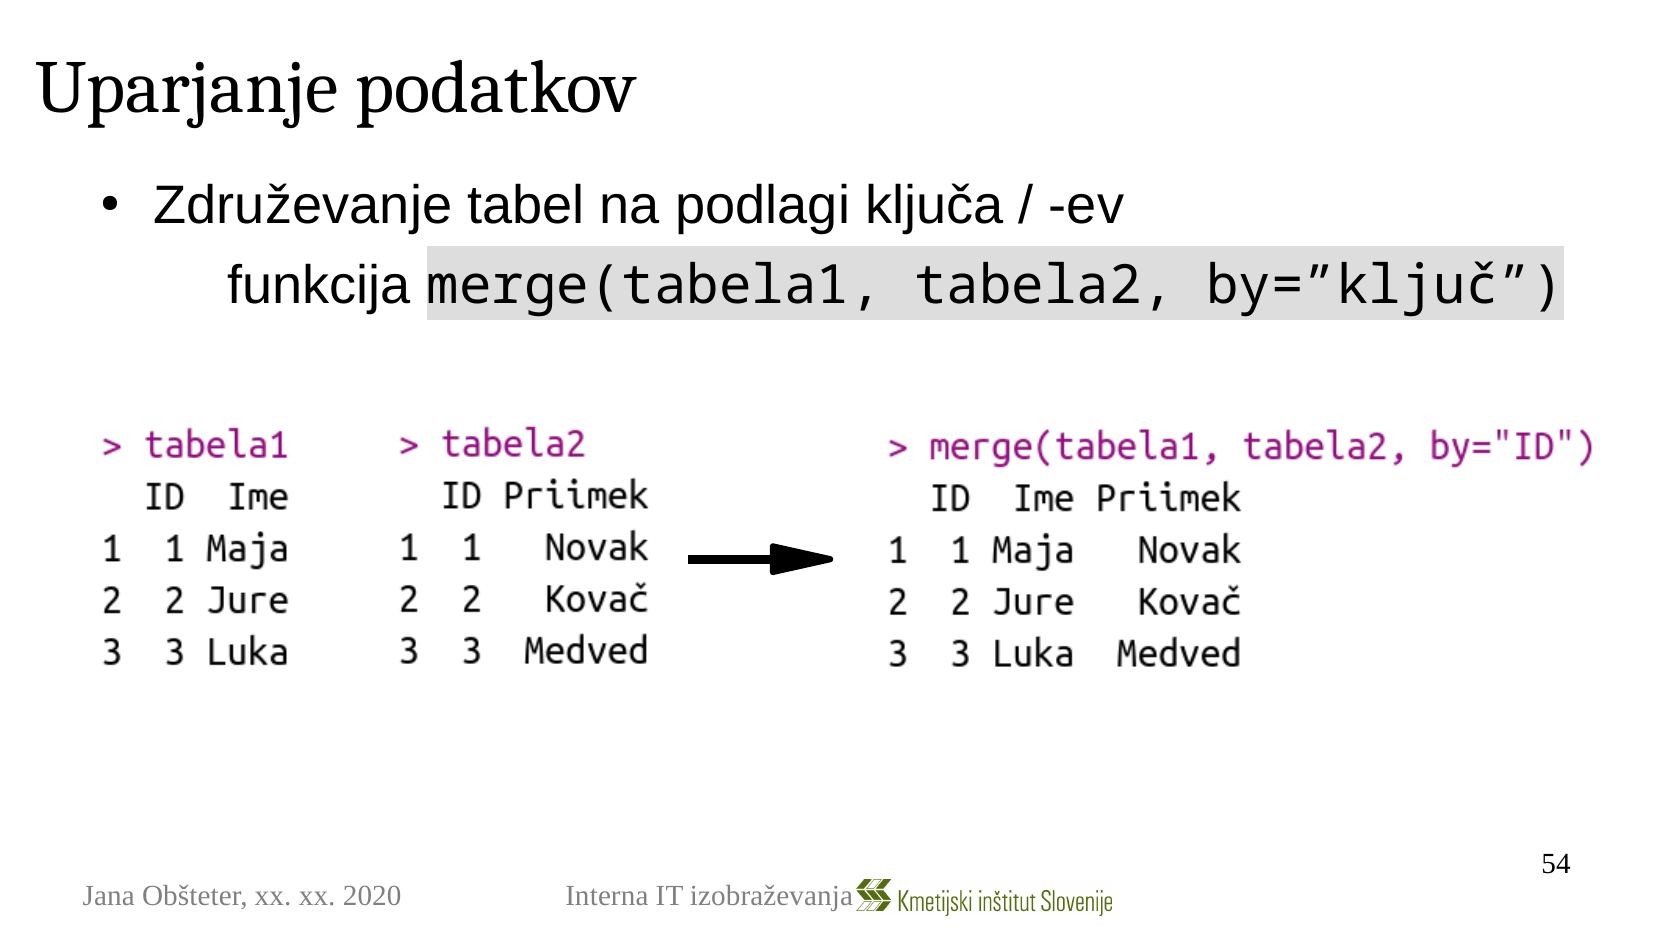

# Uparjanje podatkov
Združevanje tabel na podlagi ključa / -ev
	funkcija merge(tabela1, tabela2, by=”ključ”)
54